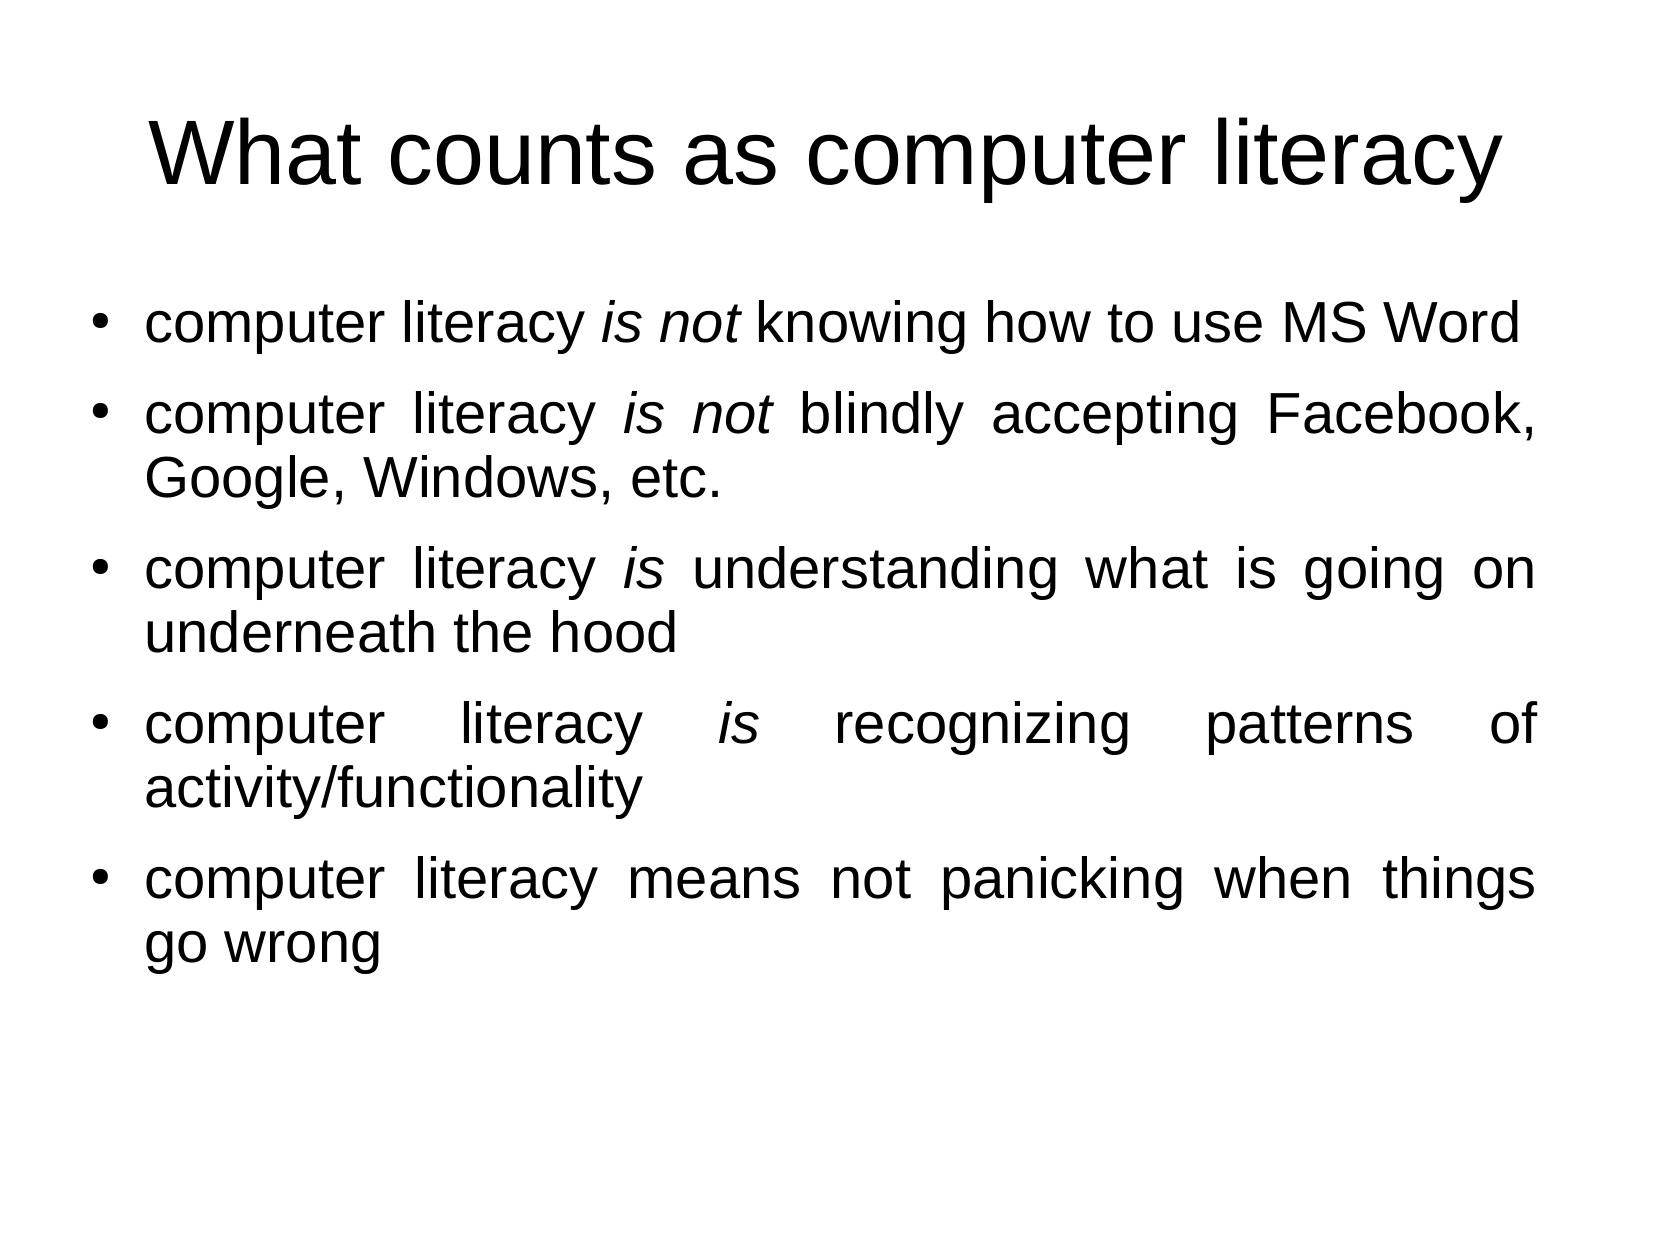

# What counts as computer literacy
computer literacy is not knowing how to use MS Word
computer literacy is not blindly accepting Facebook, Google, Windows, etc.
computer literacy is understanding what is going on underneath the hood
computer literacy is recognizing patterns of activity/functionality
computer literacy means not panicking when things go wrong